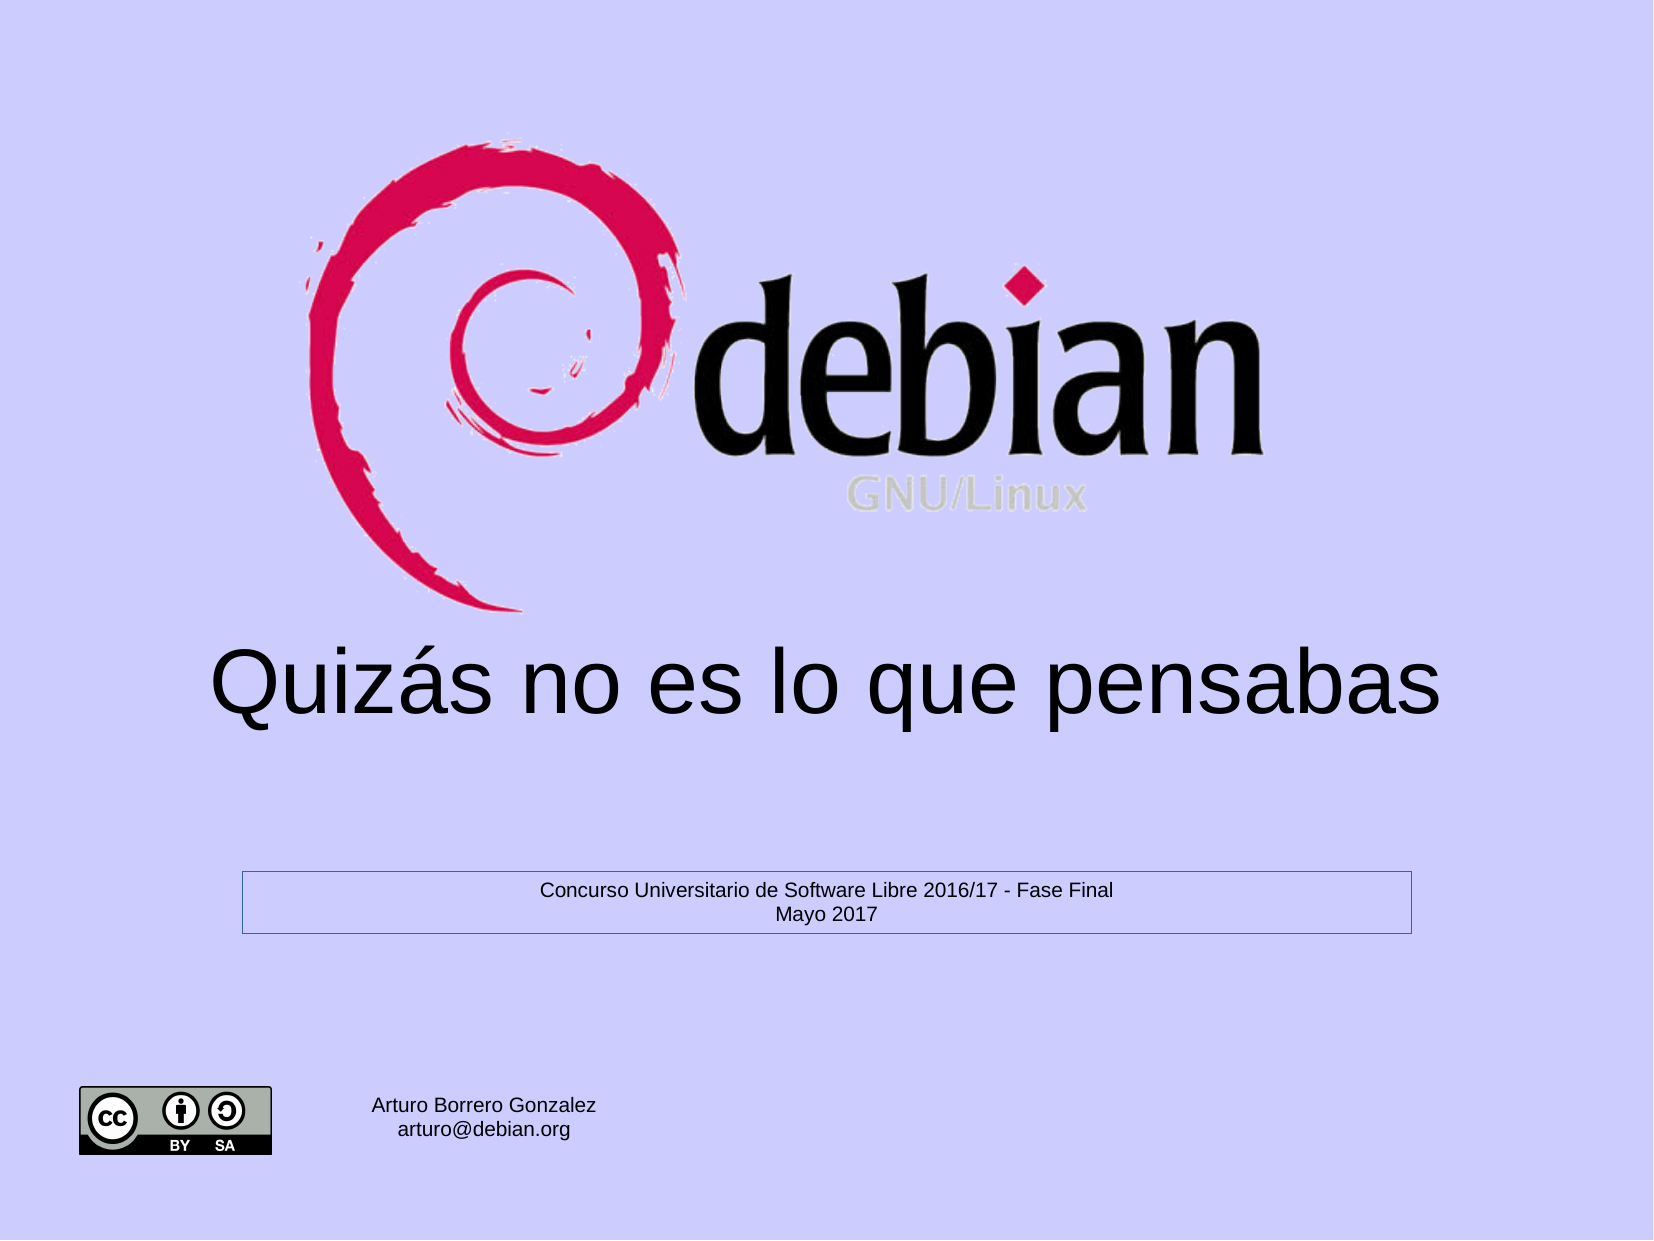

# Quizás no es lo que pensabas
Concurso Universitario de Software Libre 2016/17 - Fase Final
Mayo 2017
Arturo Borrero Gonzalez
arturo@debian.org